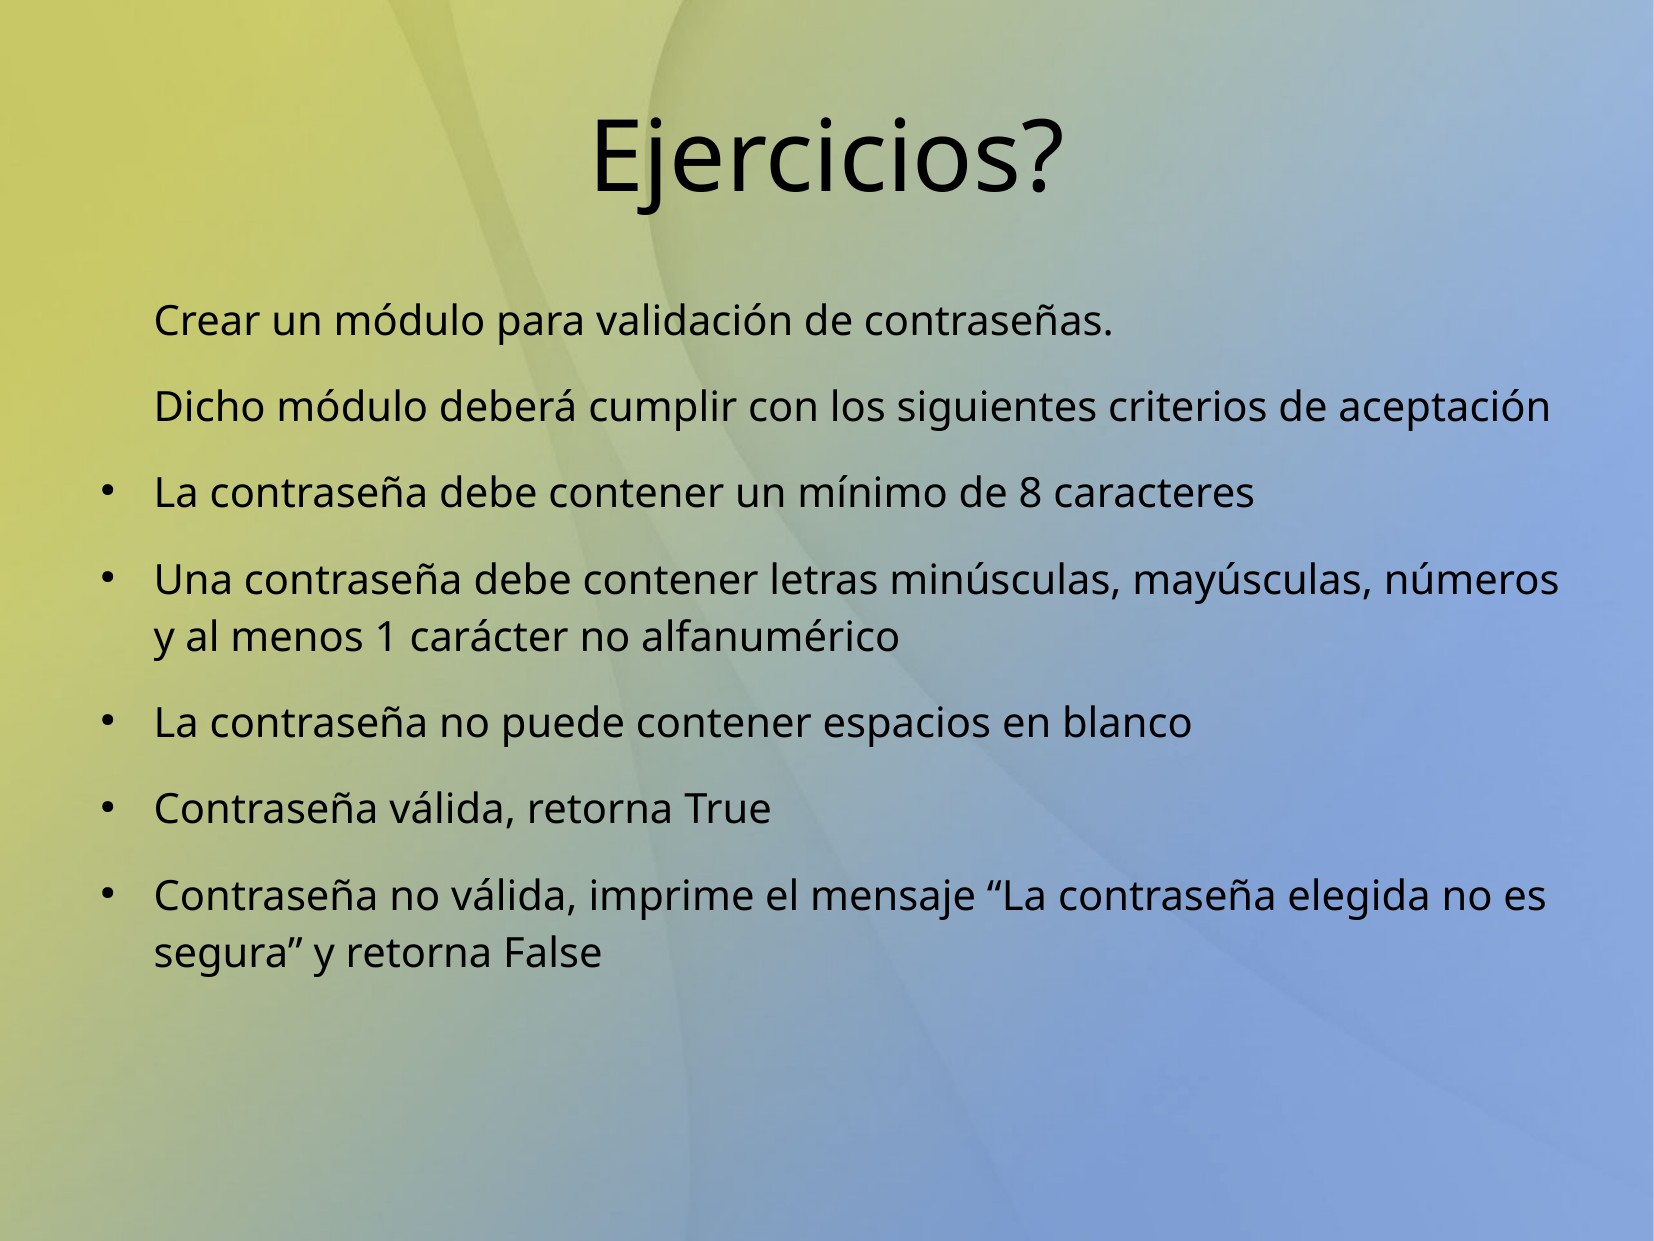

# Ejercicios?
Crear un módulo para validación de contraseñas.
Dicho módulo deberá cumplir con los siguientes criterios de aceptación
La contraseña debe contener un mínimo de 8 caracteres
Una contraseña debe contener letras minúsculas, mayúsculas, números y al menos 1 carácter no alfanumérico
La contraseña no puede contener espacios en blanco
Contraseña válida, retorna True
Contraseña no válida, imprime el mensaje “La contraseña elegida no es segura” y retorna False